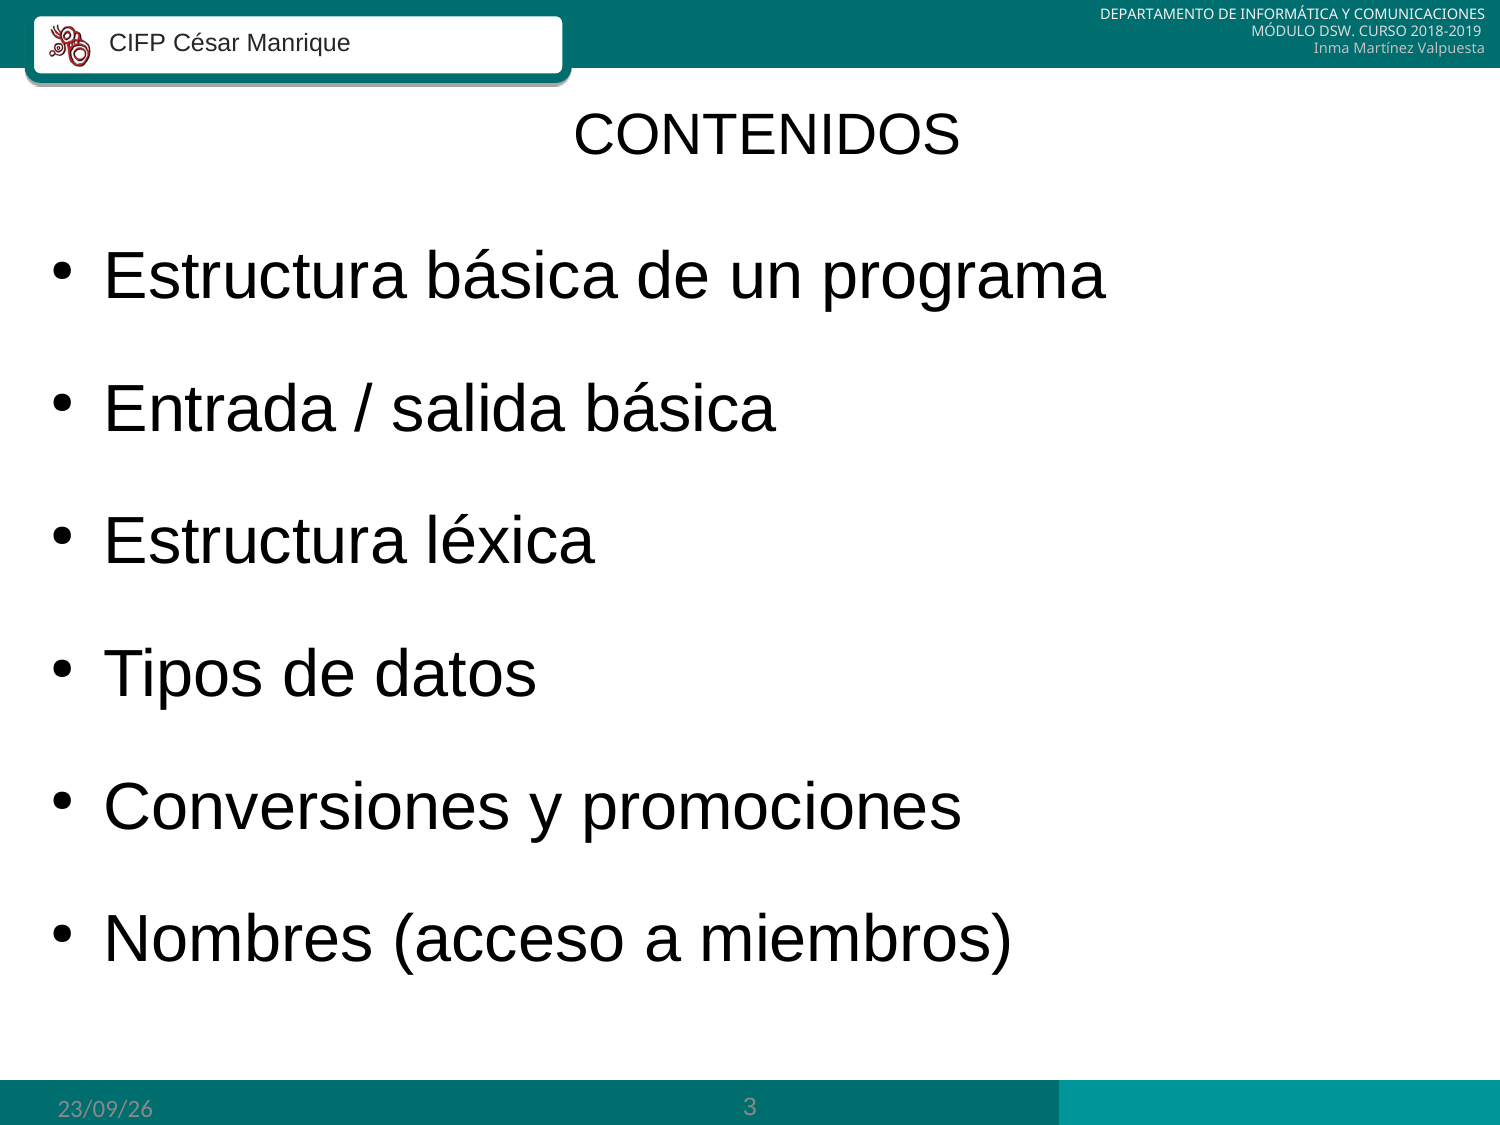

# CONTENIDOS
Estructura básica de un programa
Entrada / salida básica
Estructura léxica
Tipos de datos
Conversiones y promociones
Nombres (acceso a miembros)